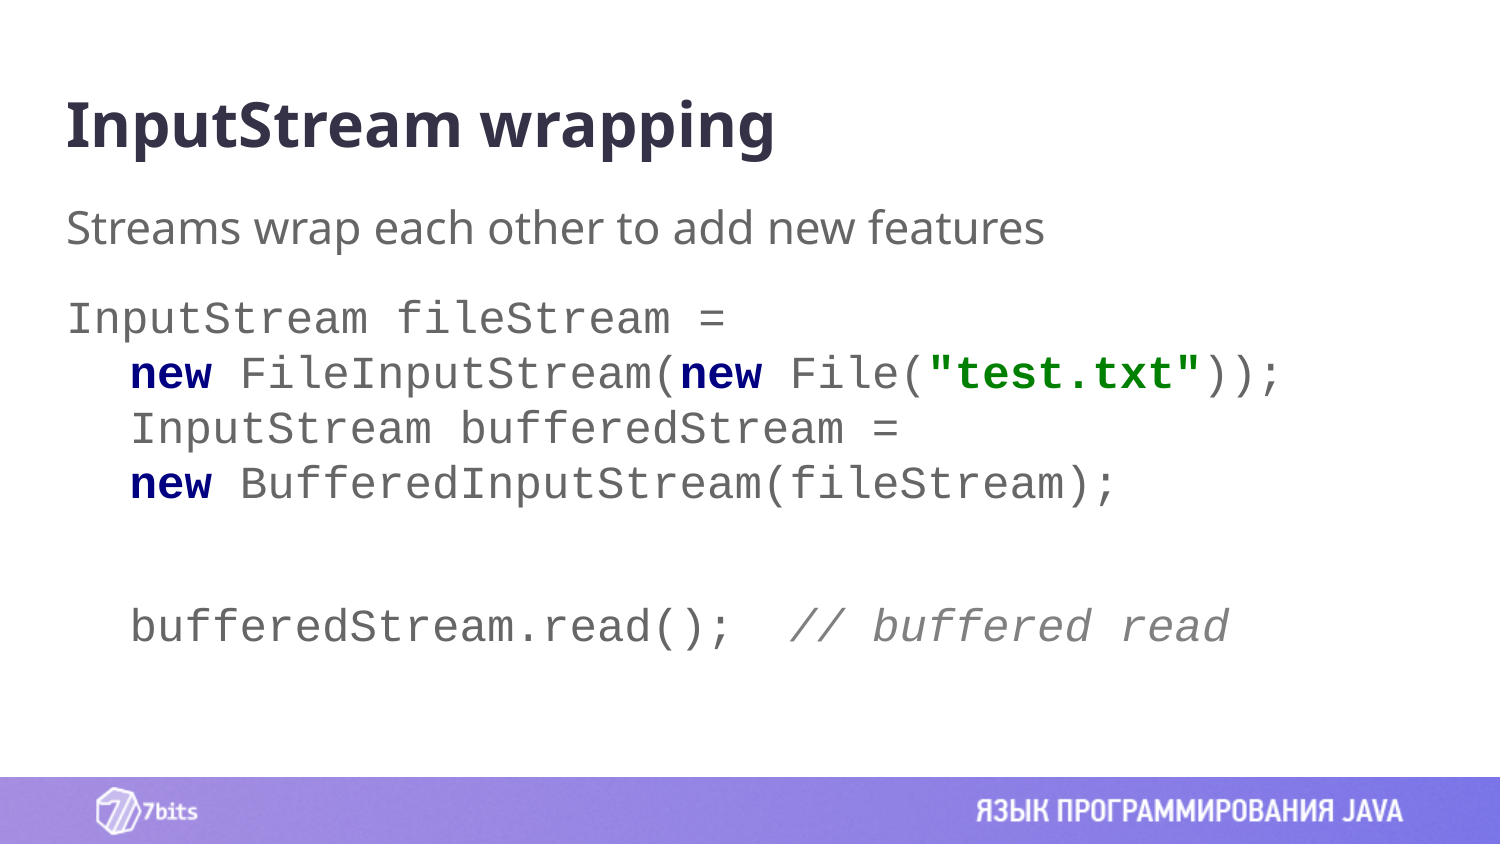

# InputStream wrapping
Streams wrap each other to add new features
InputStream fileStream =
new FileInputStream(new File("test.txt"));
InputStream bufferedStream =
new BufferedInputStream(fileStream);
bufferedStream.read(); // buffered read